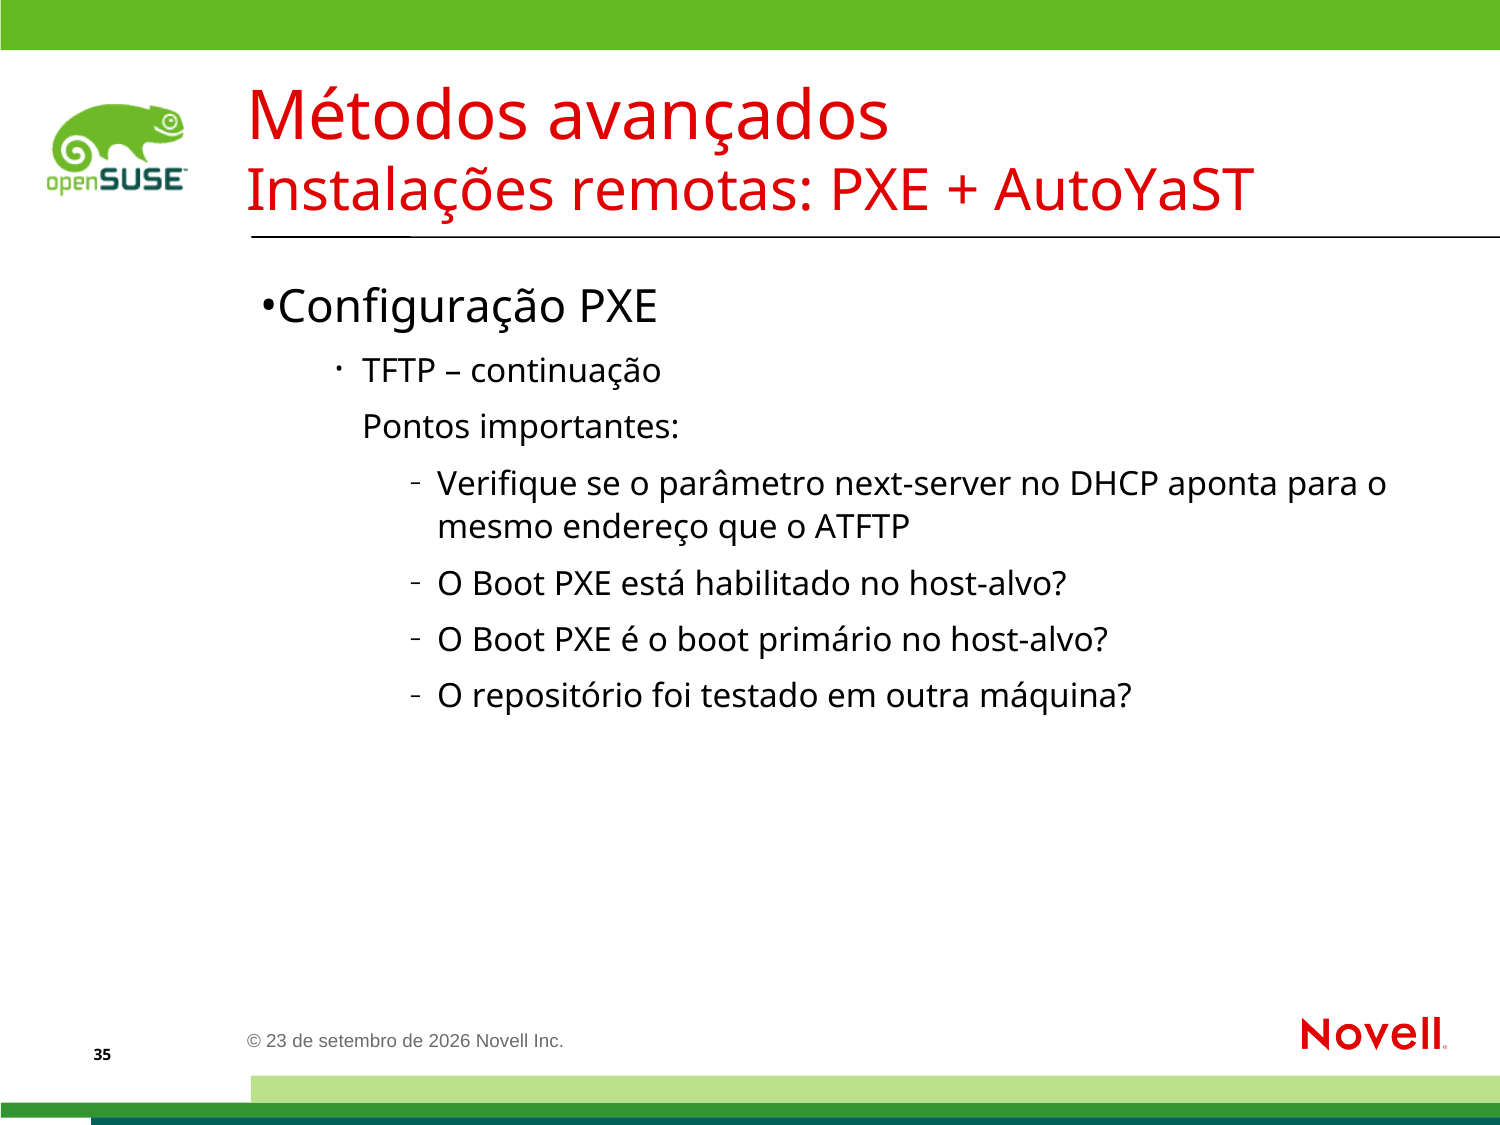

Métodos avançados
Instalações remotas: PXE + AutoYaST
# Configuração PXE
TFTP – continuação
Pontos importantes:
Verifique se o parâmetro next-server no DHCP aponta para o mesmo endereço que o ATFTP
O Boot PXE está habilitado no host-alvo?
O Boot PXE é o boot primário no host-alvo?
O repositório foi testado em outra máquina?